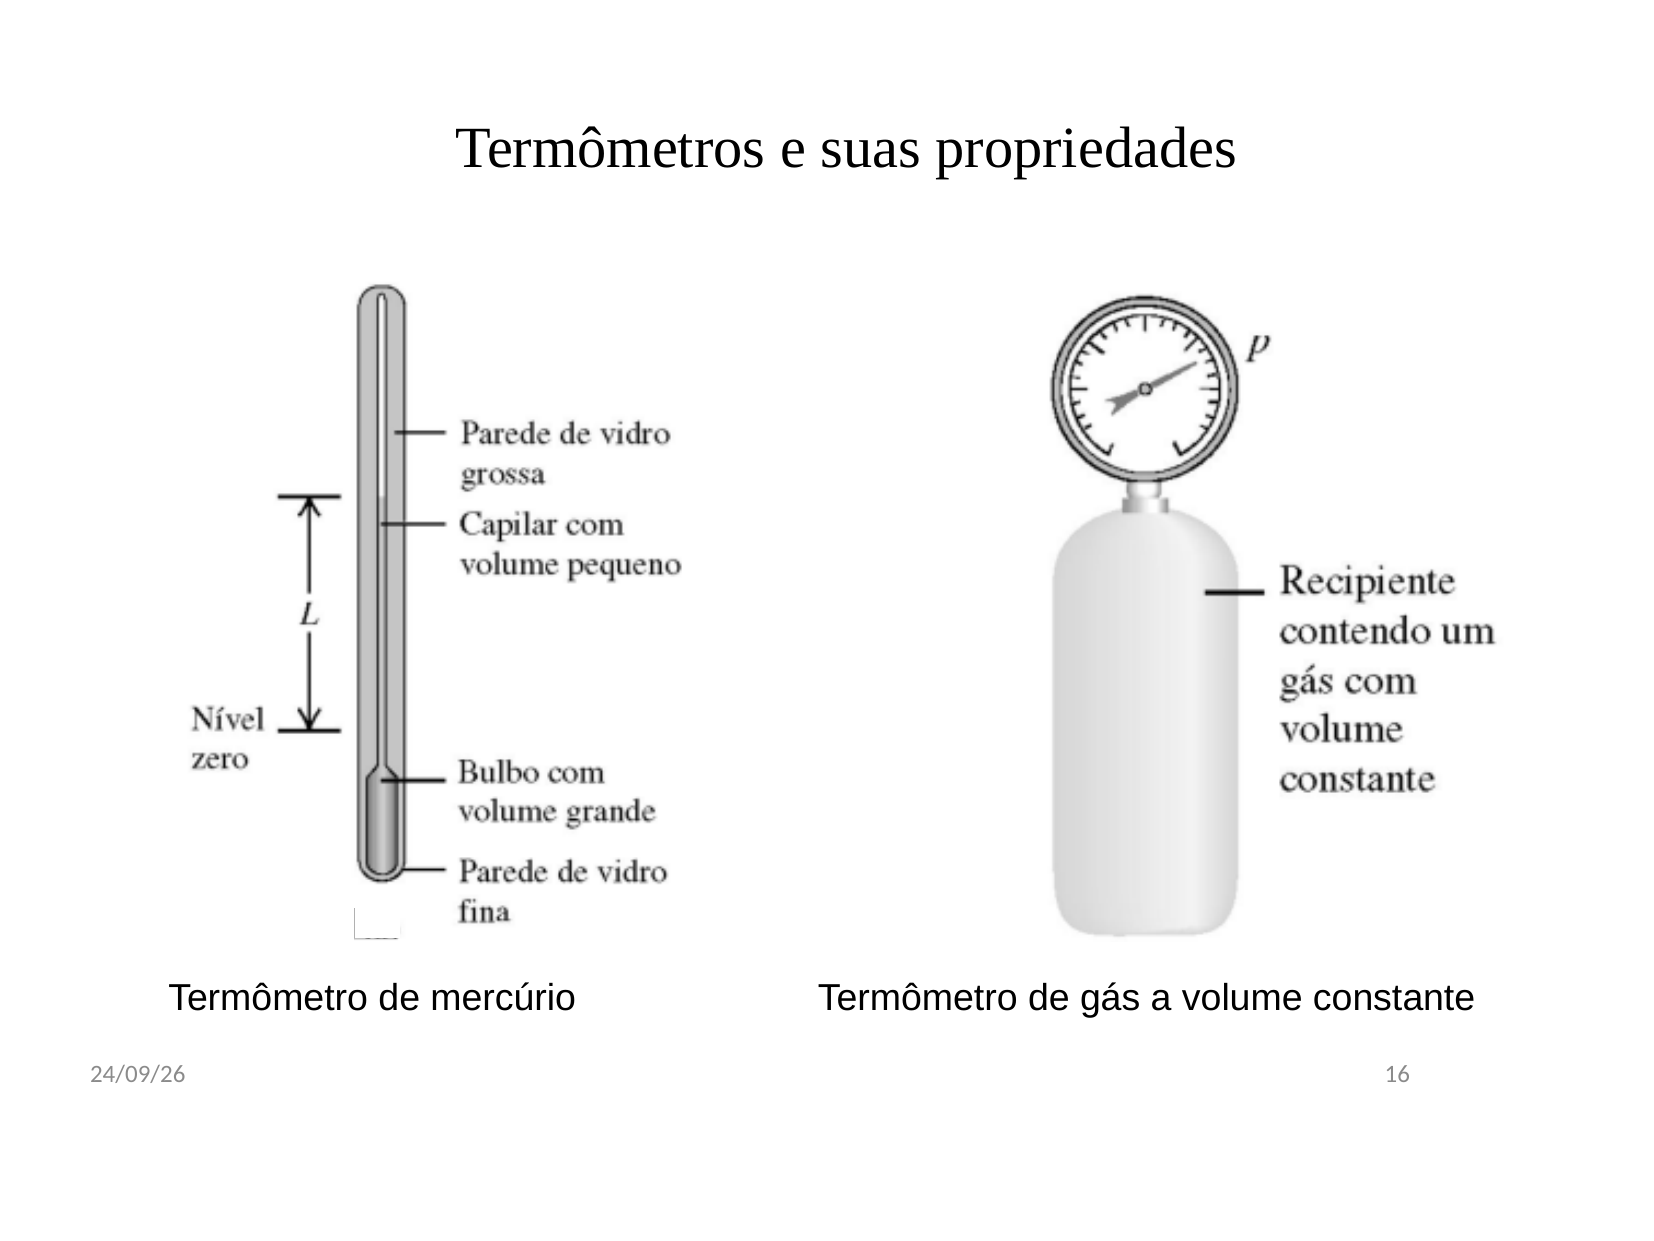

Termômetros e suas propriedades
Pressão
Volume
Termômetro de mercúrio
Termômetro de gás a volume constante